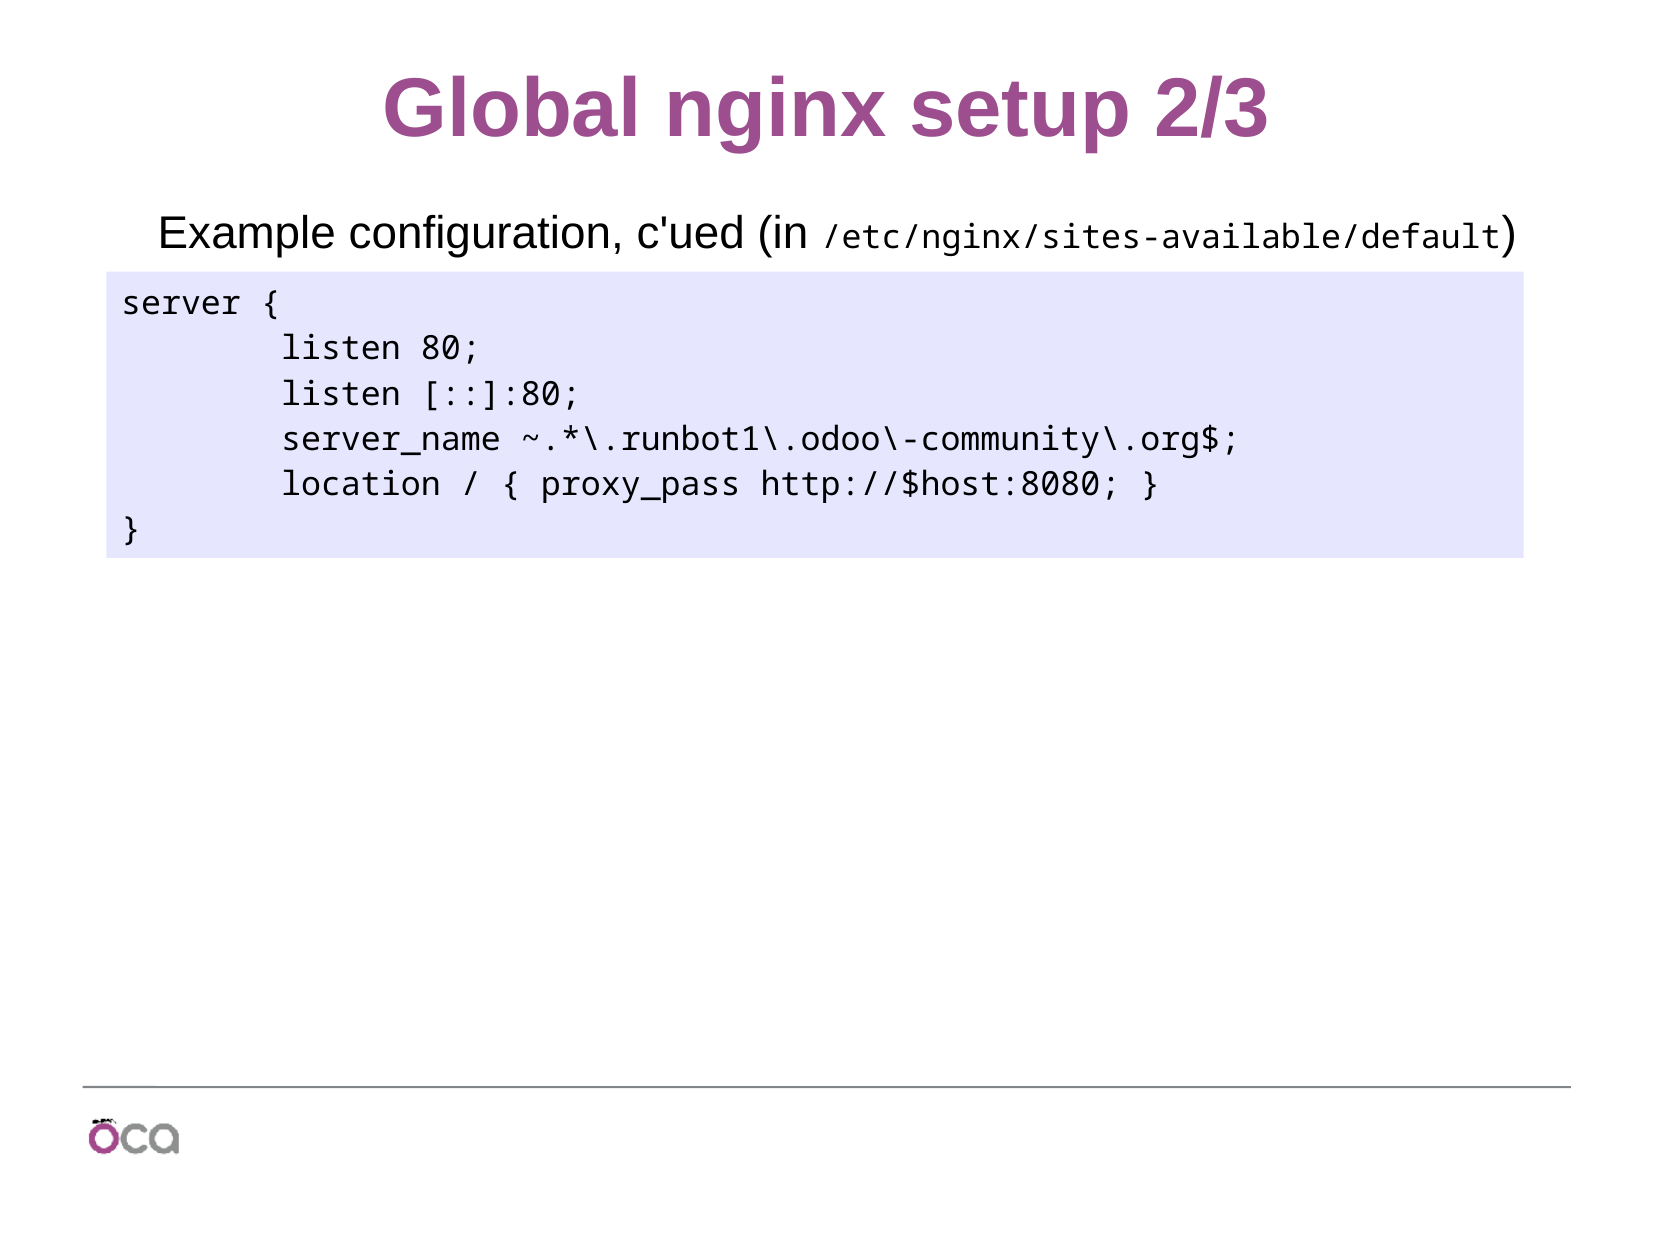

# Global nginx setup 2/3
Example configuration, c'ued (in /etc/nginx/sites-available/default)
server {
 listen 80;
 listen [::]:80;
 server_name ~.*\.runbot1\.odoo\-community\.org$;
 location / { proxy_pass http://$host:8080; }
}